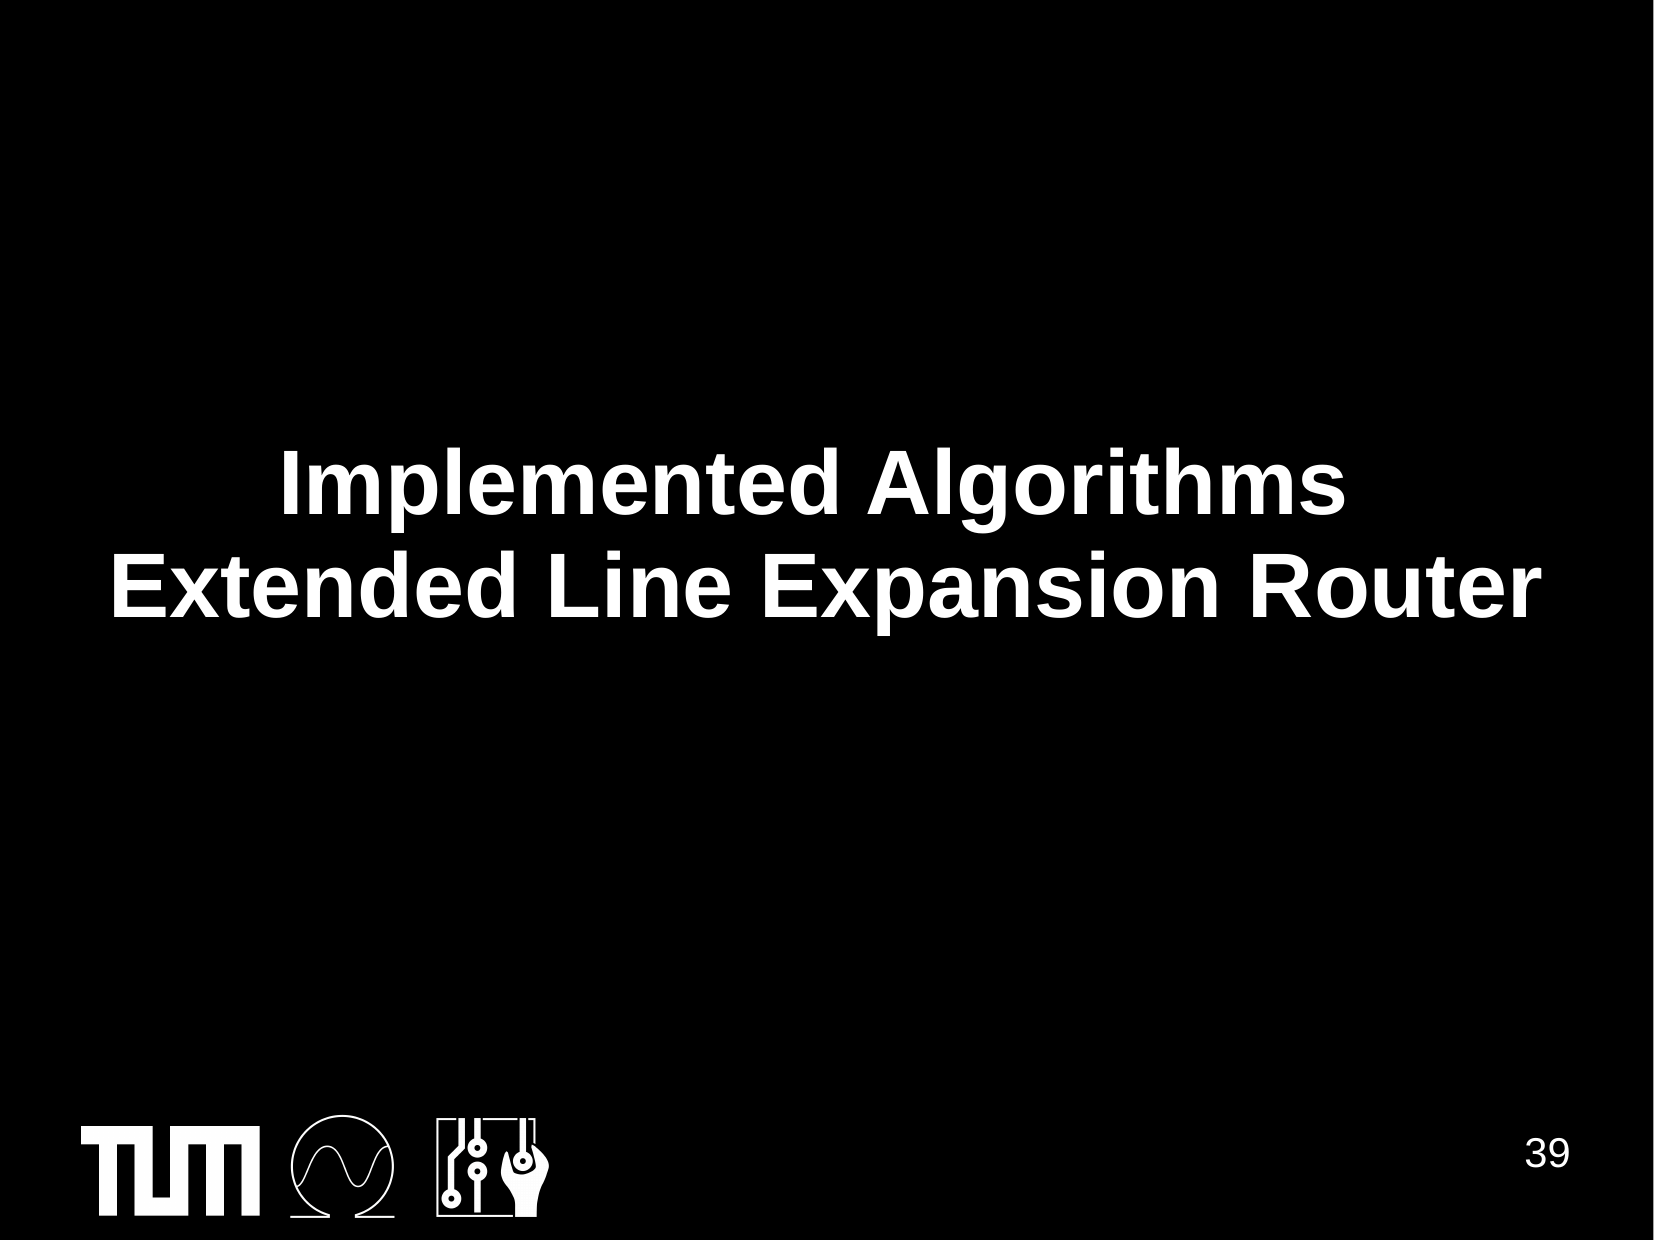

# Implemented Algorithms Extended Line Expansion Router
39